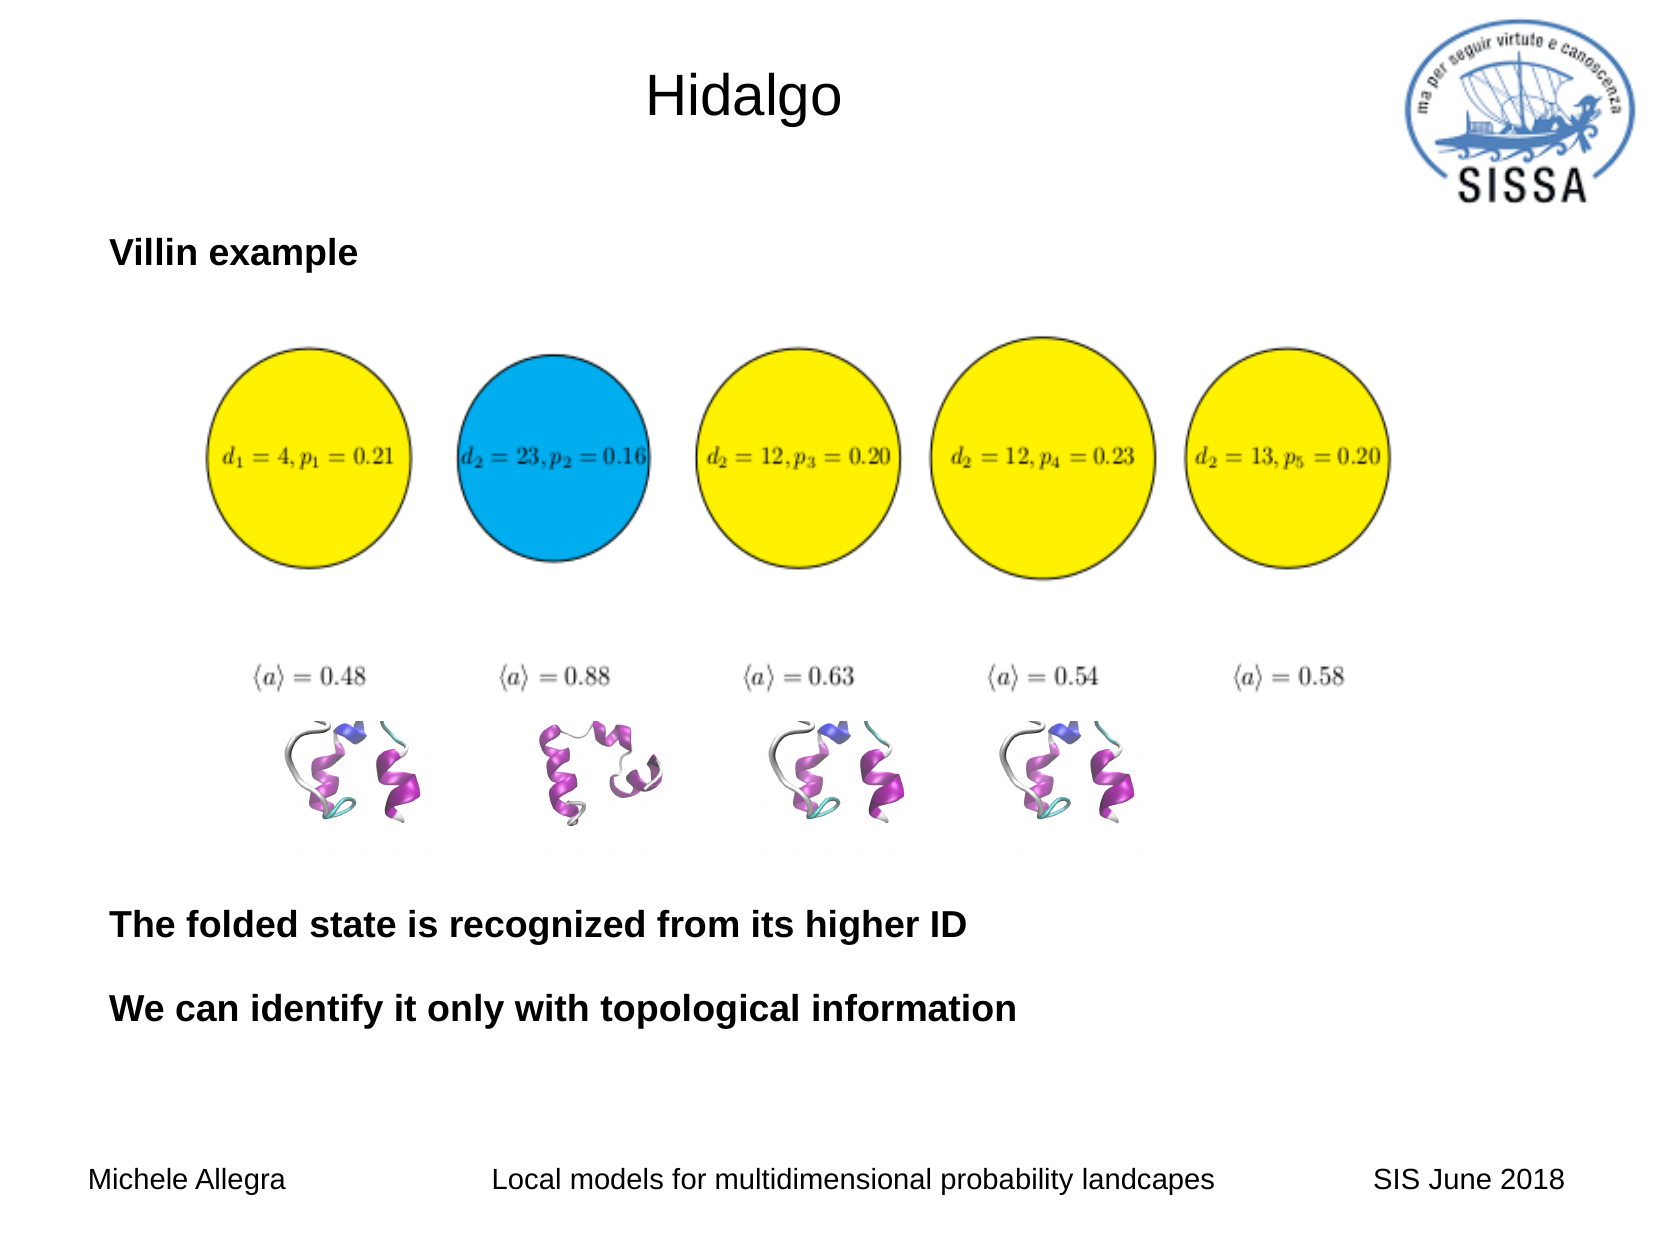

# Hidalgo
Villin example
The folded state is recognized from its higher ID
We can identify it only with topological information
Michele Allegra Local models for multidimensional probability landcapes SIS June 2018